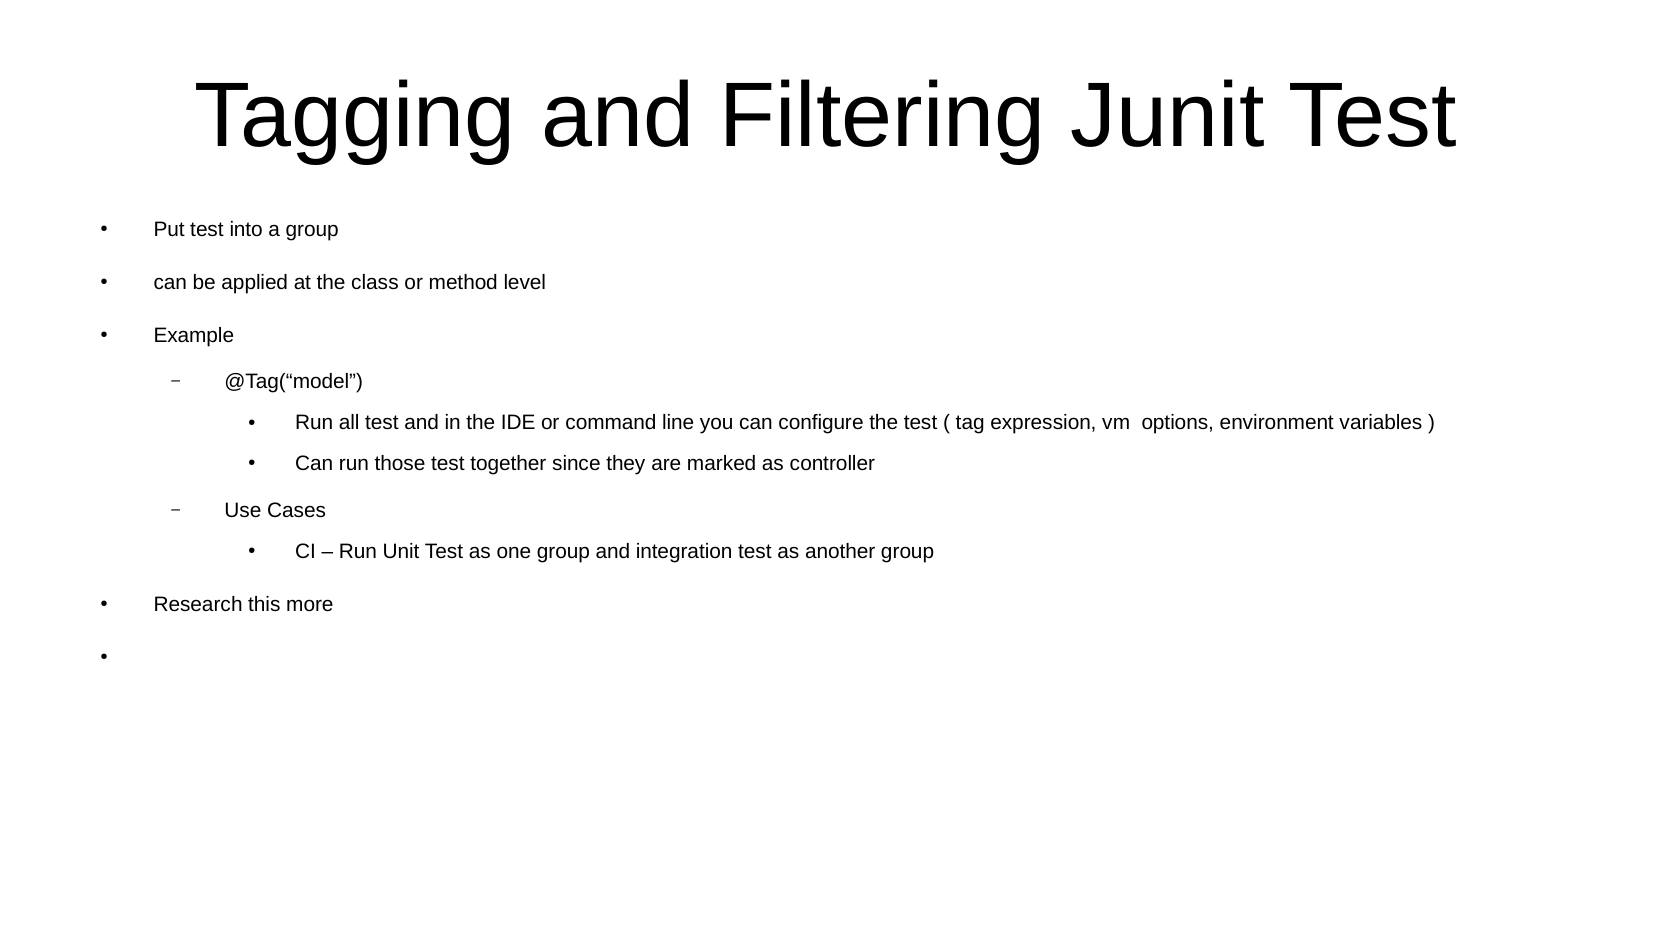

# Tagging and Filtering Junit Test
Put test into a group
can be applied at the class or method level
Example
@Tag(“model”)
Run all test and in the IDE or command line you can configure the test ( tag expression, vm options, environment variables )
Can run those test together since they are marked as controller
Use Cases
CI – Run Unit Test as one group and integration test as another group
Research this more